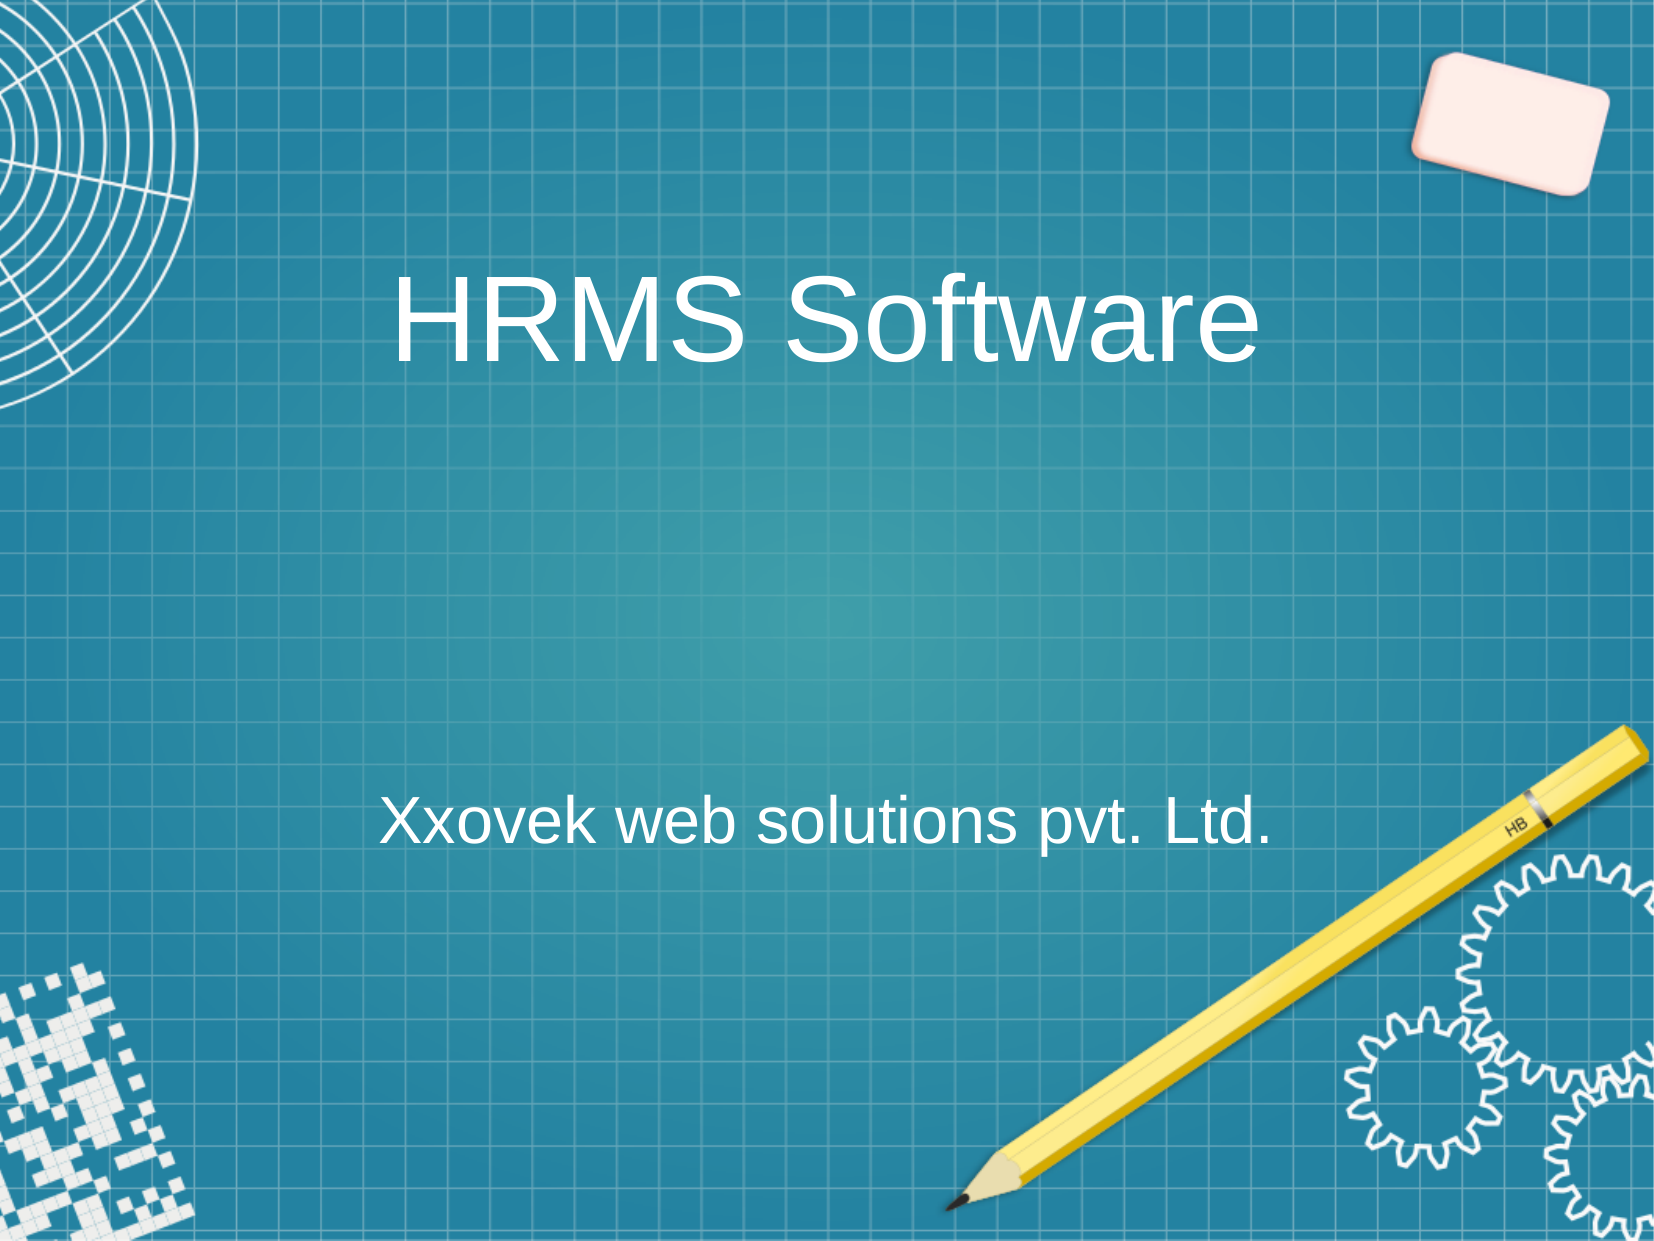

# HRMS Software
Xxovek web solutions pvt. Ltd.